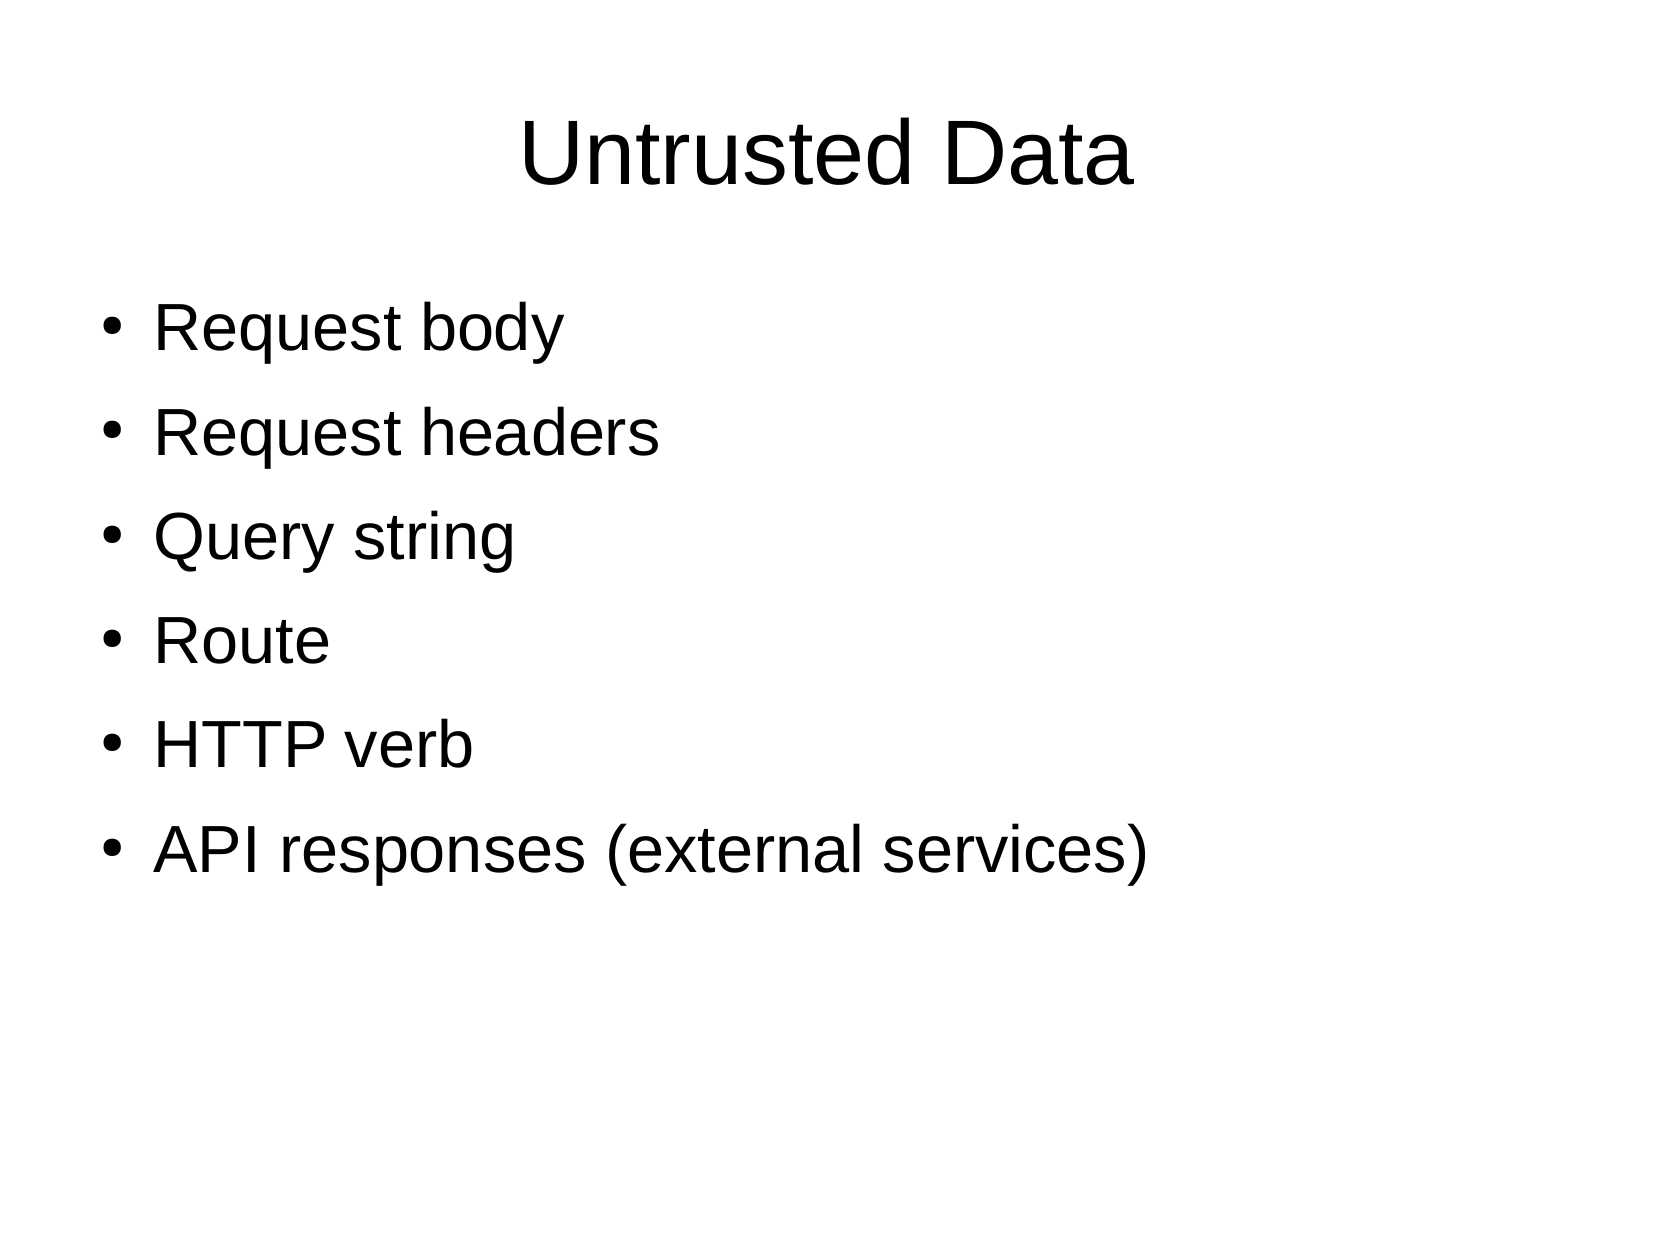

# Untrusted Data
Request body
Request headers
Query string
Route
HTTP verb
API responses (external services)